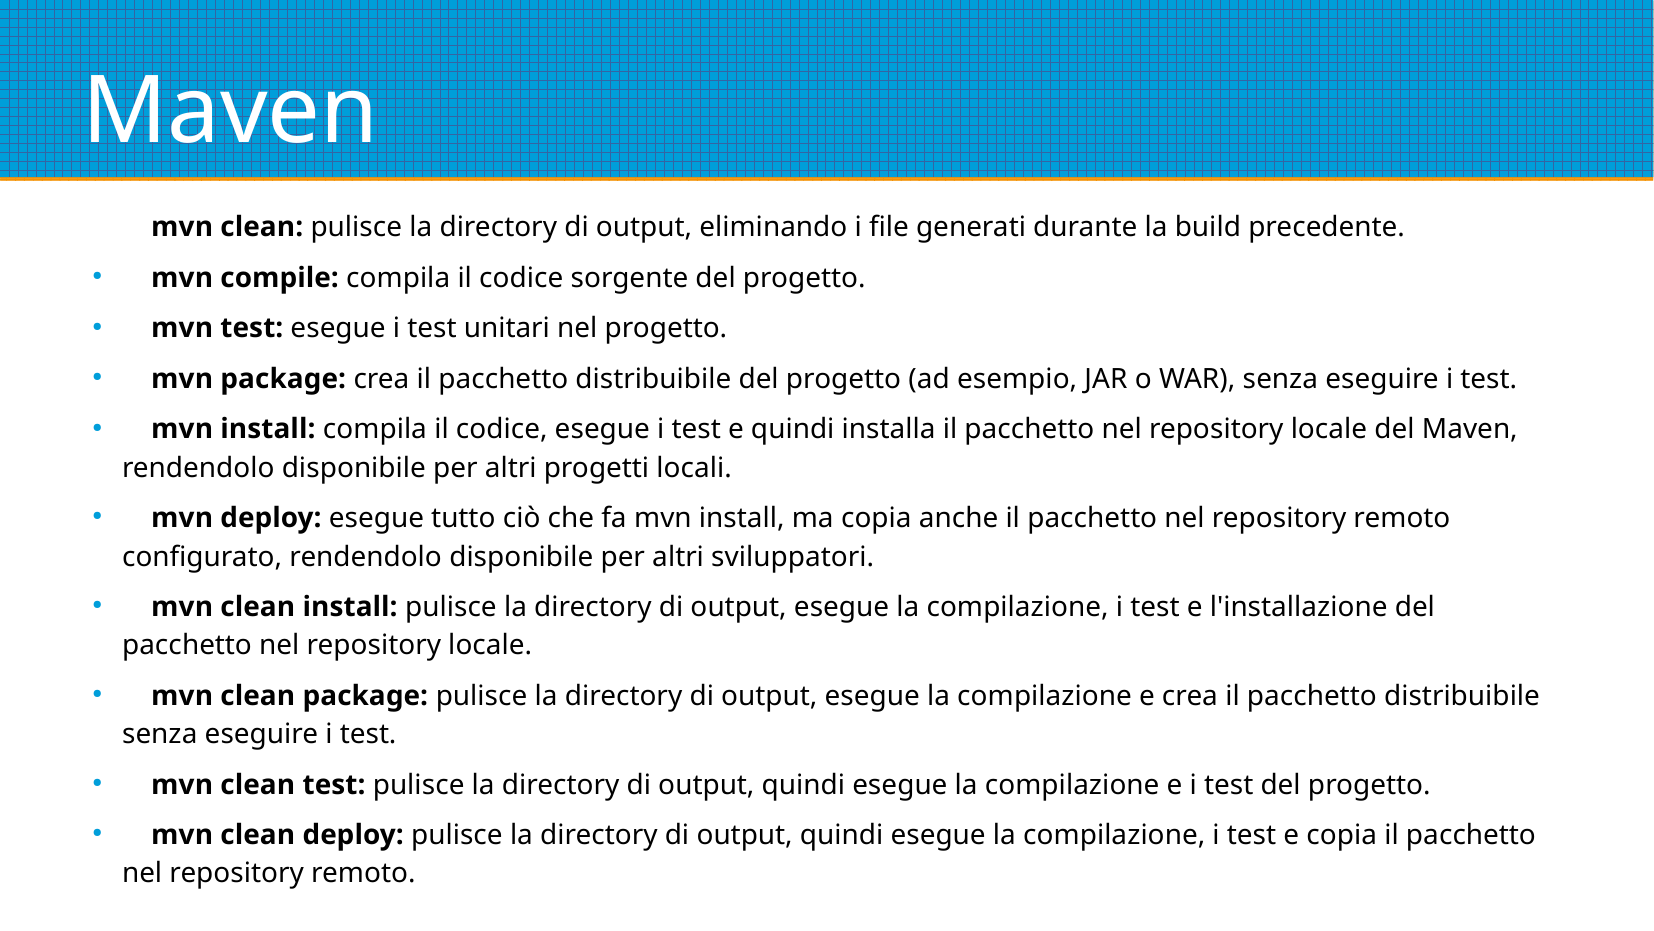

# Maven
 mvn clean: pulisce la directory di output, eliminando i file generati durante la build precedente.
 mvn compile: compila il codice sorgente del progetto.
 mvn test: esegue i test unitari nel progetto.
 mvn package: crea il pacchetto distribuibile del progetto (ad esempio, JAR o WAR), senza eseguire i test.
 mvn install: compila il codice, esegue i test e quindi installa il pacchetto nel repository locale del Maven, rendendolo disponibile per altri progetti locali.
 mvn deploy: esegue tutto ciò che fa mvn install, ma copia anche il pacchetto nel repository remoto configurato, rendendolo disponibile per altri sviluppatori.
 mvn clean install: pulisce la directory di output, esegue la compilazione, i test e l'installazione del pacchetto nel repository locale.
 mvn clean package: pulisce la directory di output, esegue la compilazione e crea il pacchetto distribuibile senza eseguire i test.
 mvn clean test: pulisce la directory di output, quindi esegue la compilazione e i test del progetto.
 mvn clean deploy: pulisce la directory di output, quindi esegue la compilazione, i test e copia il pacchetto nel repository remoto.